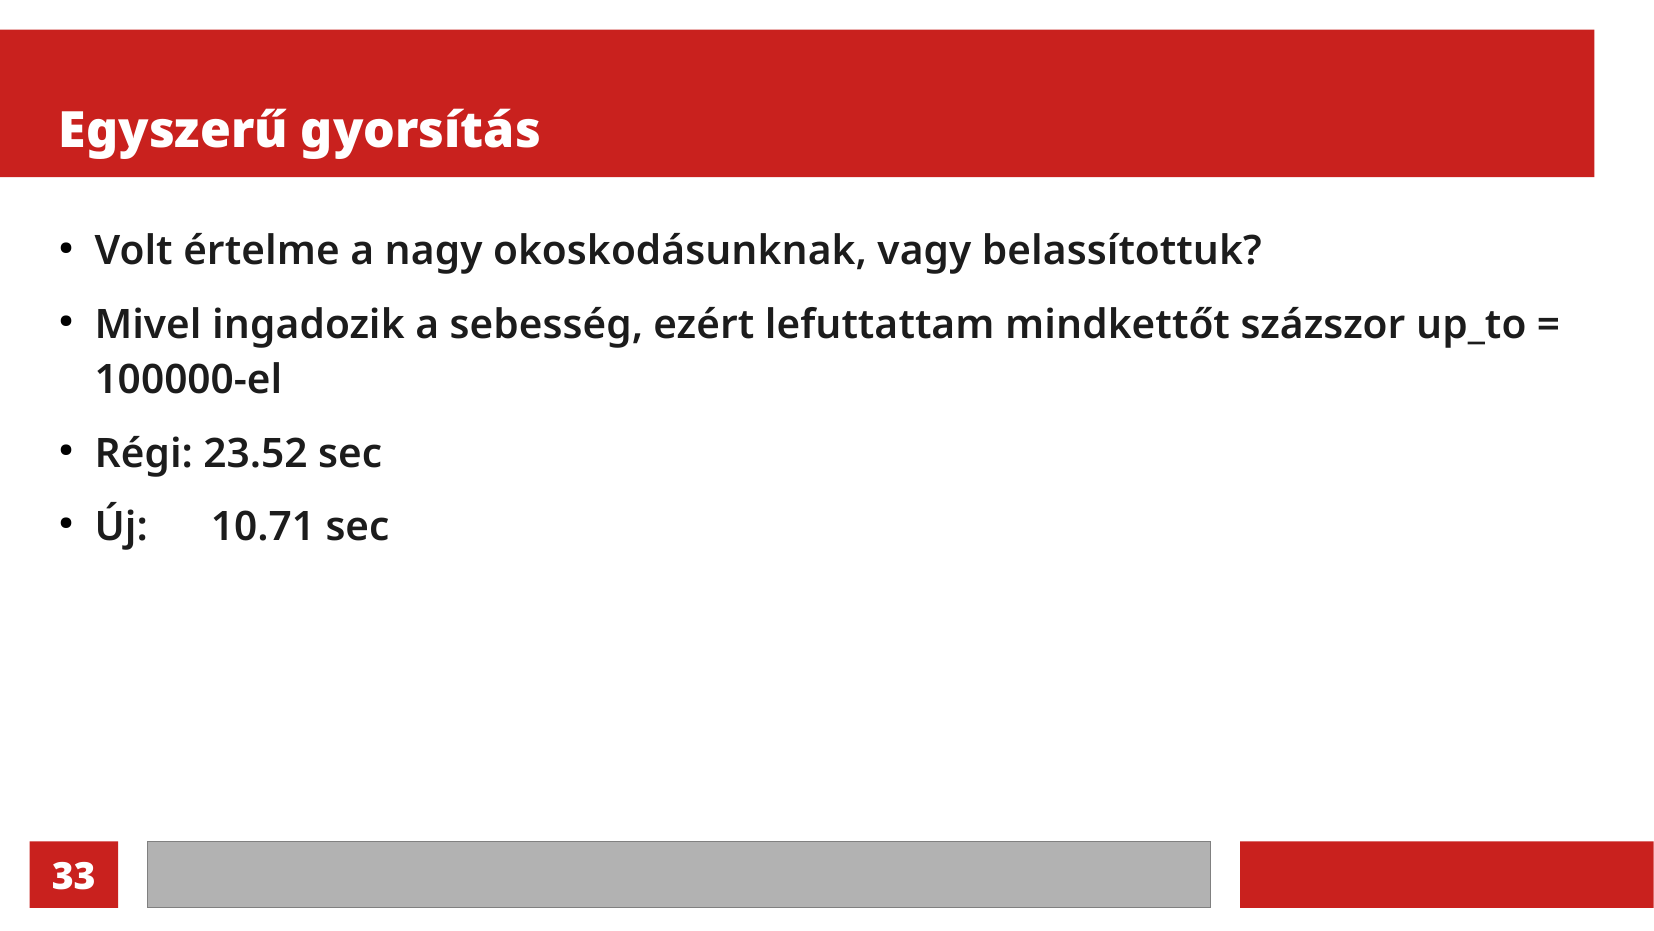

# Egyszerű gyorsítás
Volt értelme a nagy okoskodásunknak, vagy belassítottuk?
Mivel ingadozik a sebesség, ezért lefuttattam mindkettőt százszor up_to = 100000-el
Régi: 23.52 sec
Új: 10.71 sec
33